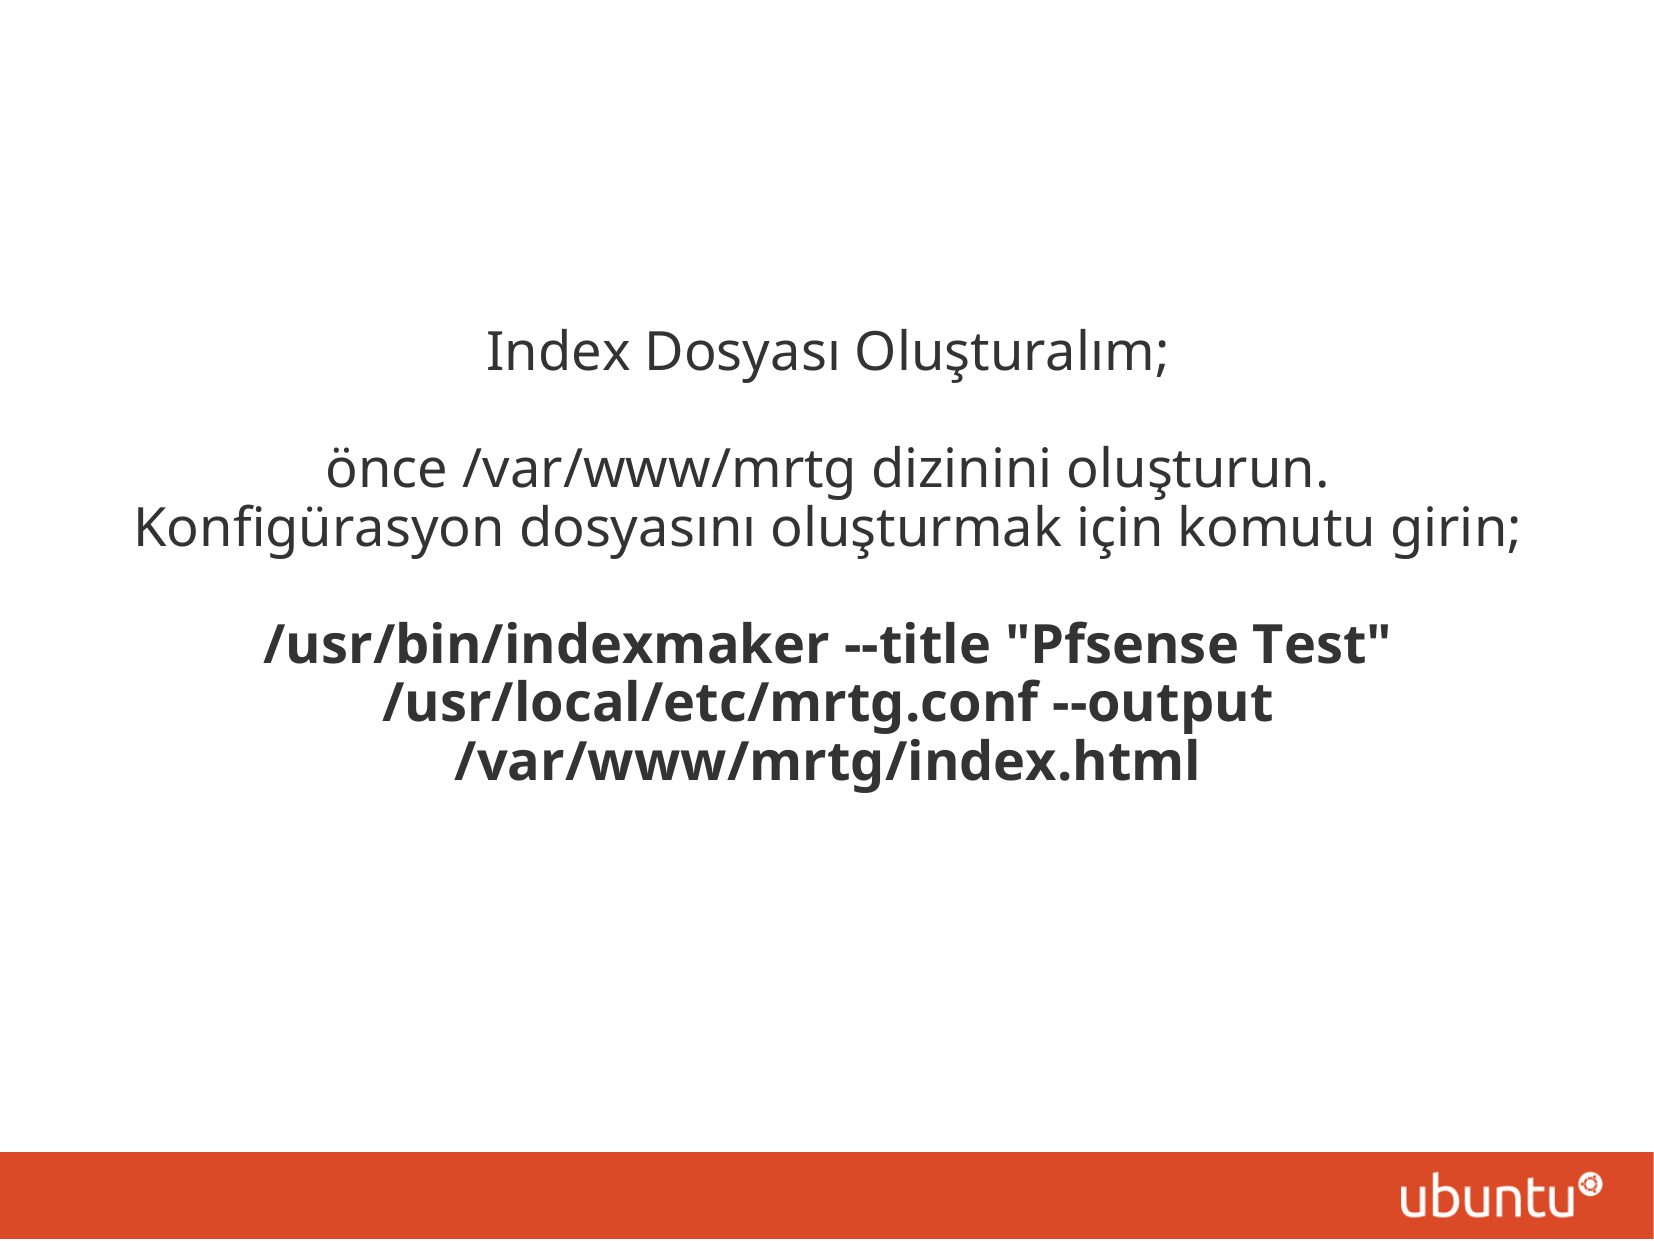

# Index Dosyası Oluşturalım; önce /var/www/mrtg dizinini oluşturun. Konfigürasyon dosyasını oluşturmak için komutu girin; /usr/bin/indexmaker --title "Pfsense Test" /usr/local/etc/mrtg.conf --output /var/www/mrtg/index.html